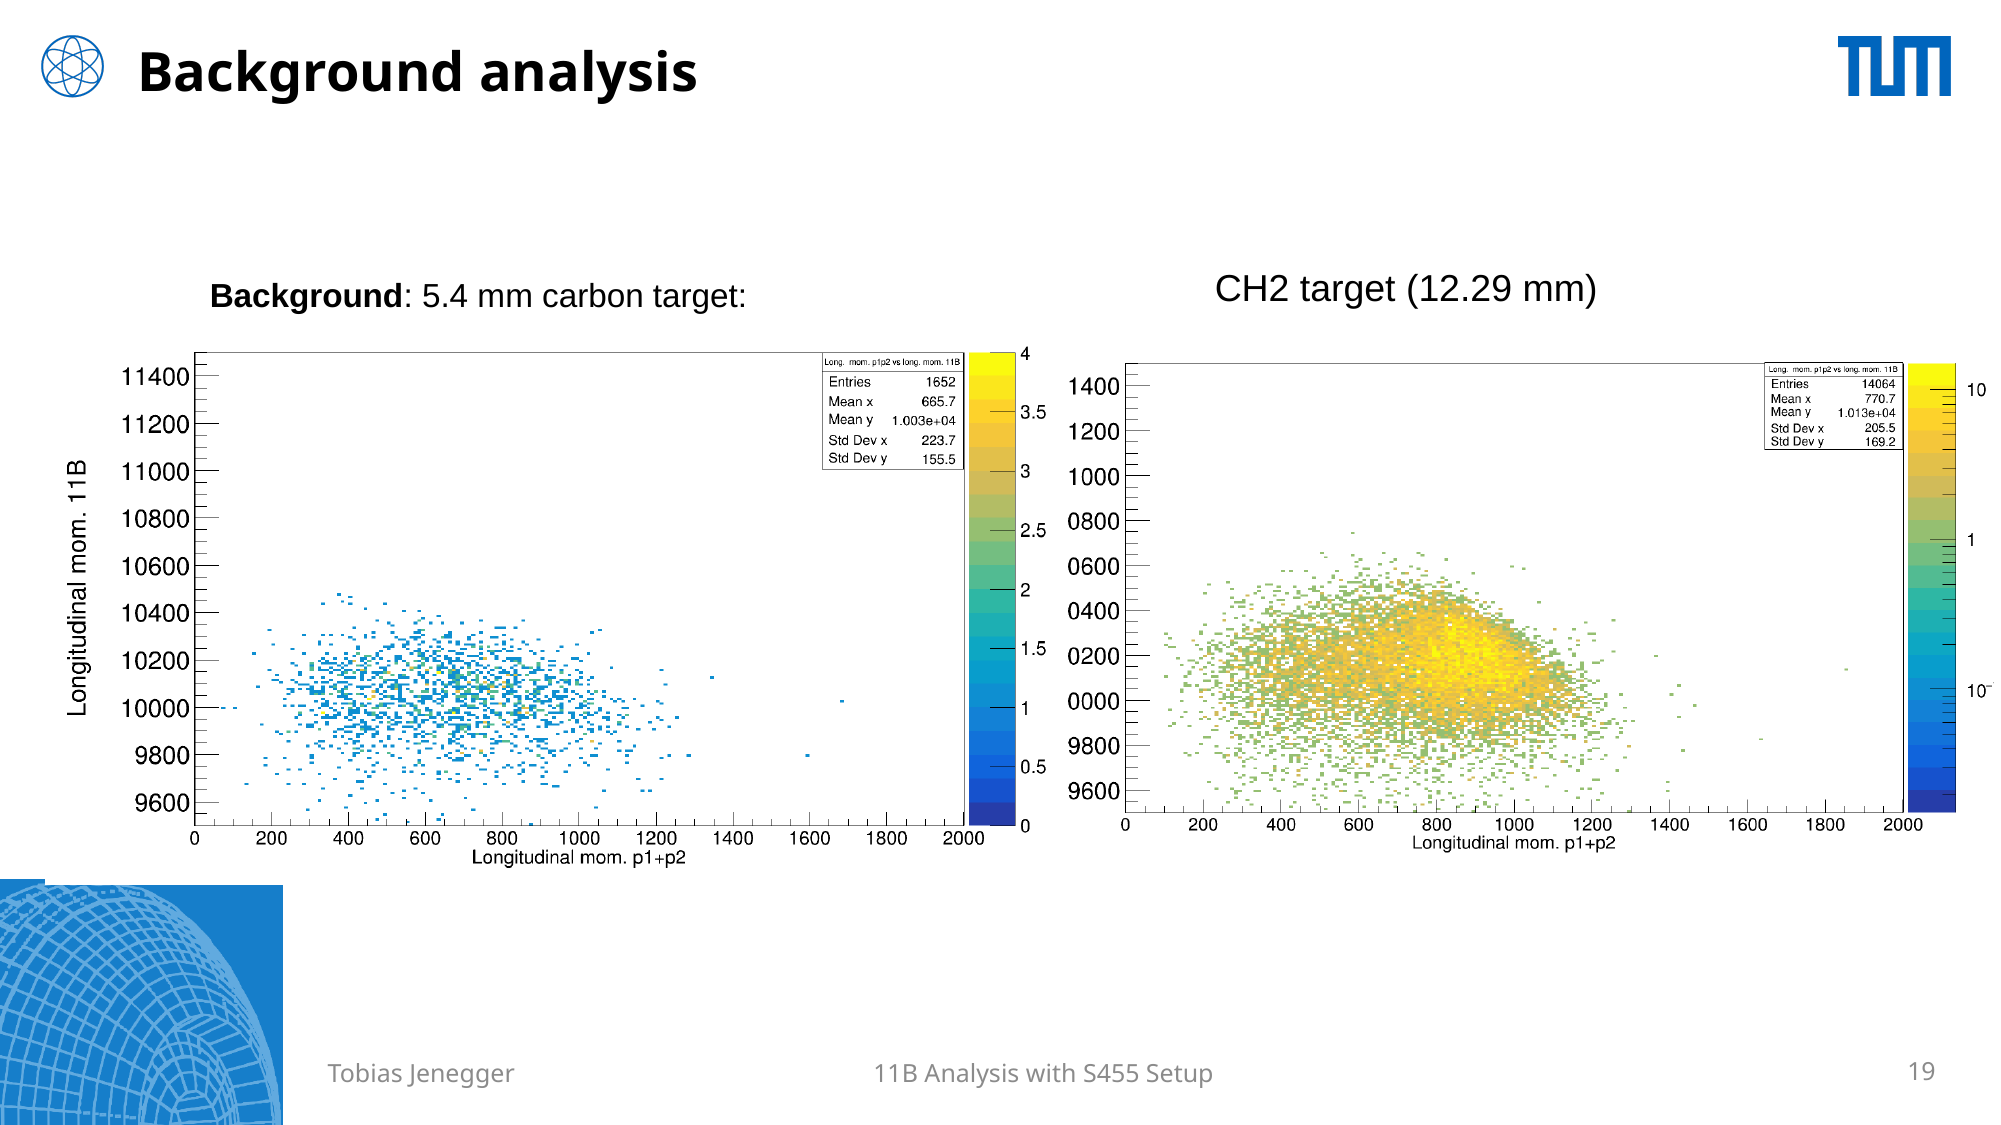

# Background analysis
CH2 target (12.29 mm)
Background: 5.4 mm carbon target:
11B Analysis with S455 Setup
Tobias Jenegger